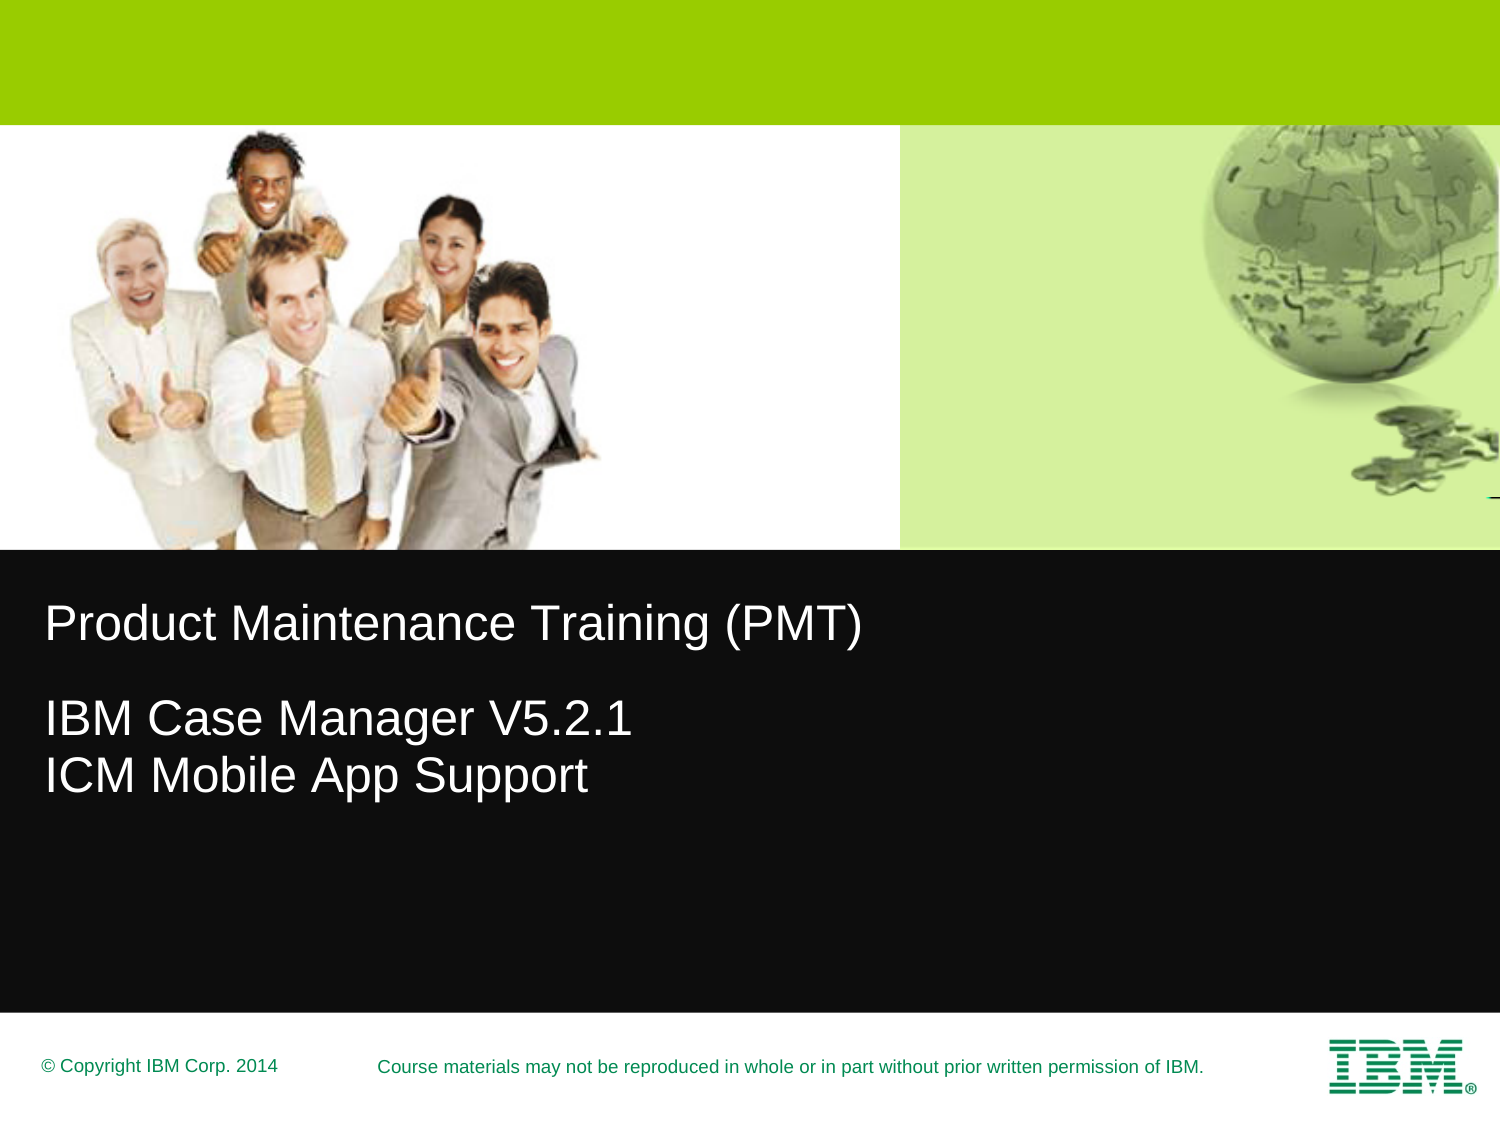

Product Maintenance Training (PMT)
IBM Case Manager V5.2.1
ICM Mobile App Support